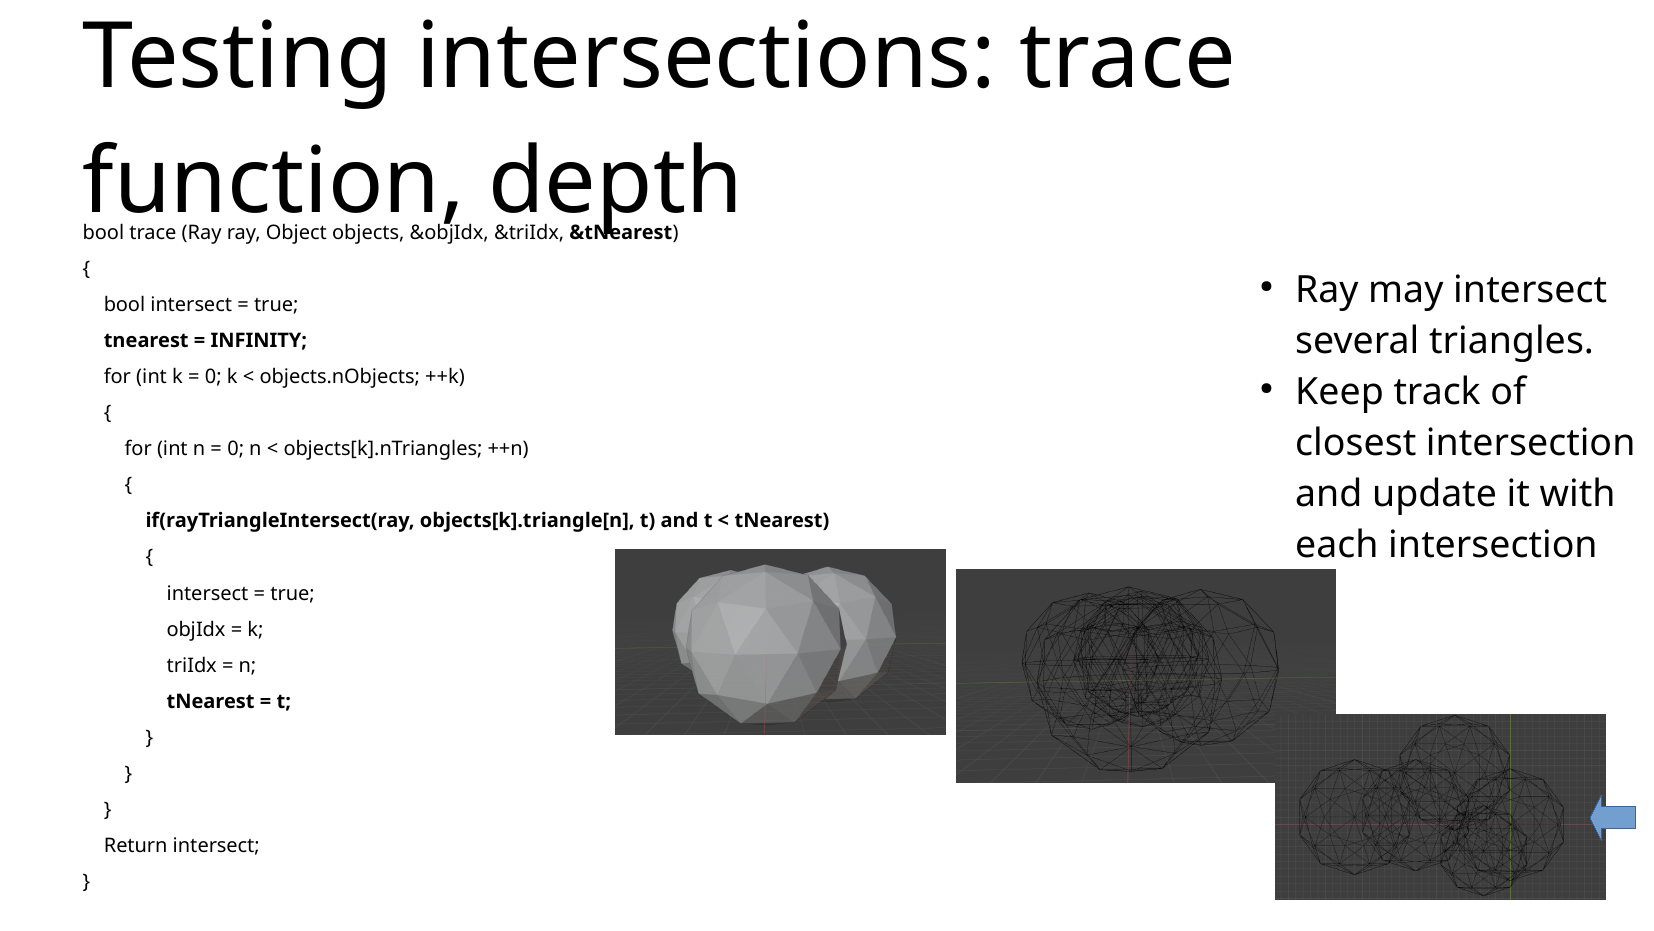

# Testing intersections: trace function, depth
bool trace (Ray ray, Object objects, &objIdx, &triIdx, &tNearest)
{
 bool intersect = true;
 tnearest = INFINITY;
 for (int k = 0; k < objects.nObjects; ++k)
 {
 for (int n = 0; n < objects[k].nTriangles; ++n)
 {
 if(rayTriangleIntersect(ray, objects[k].triangle[n], t) and t < tNearest)
 {
 intersect = true;
 objIdx = k;
 triIdx = n;
 tNearest = t;
 }
 }
 }
 Return intersect;
}
Ray may intersect several triangles.
Keep track of closest intersection and update it with each intersection